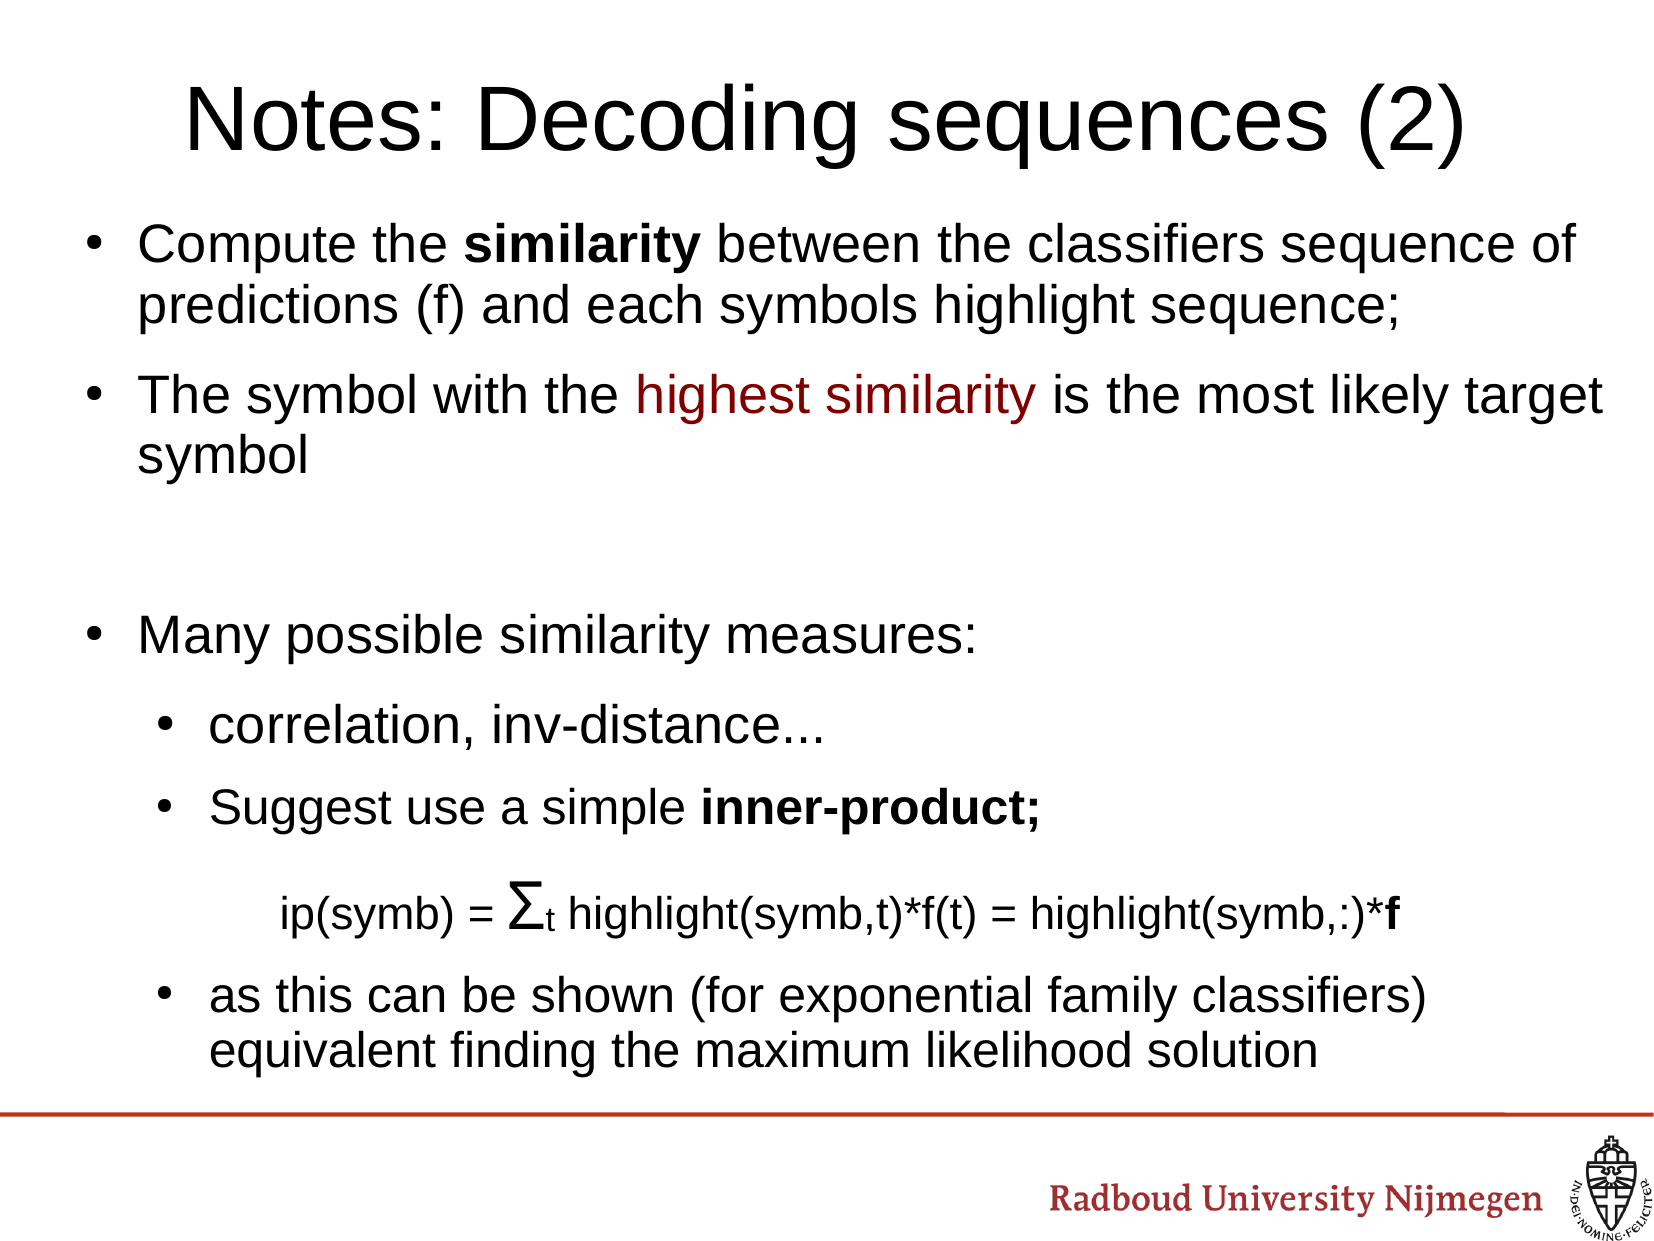

# Notes: Decoding sequences (2)
Compute the similarity between the classifiers sequence of predictions (f) and each symbols highlight sequence;
The symbol with the highest similarity is the most likely target symbol
Many possible similarity measures:
correlation, inv-distance...
Suggest use a simple inner-product;
ip(symb) = Σt highlight(symb,t)*f(t) = highlight(symb,:)*f
as this can be shown (for exponential family classifiers) equivalent finding the maximum likelihood solution